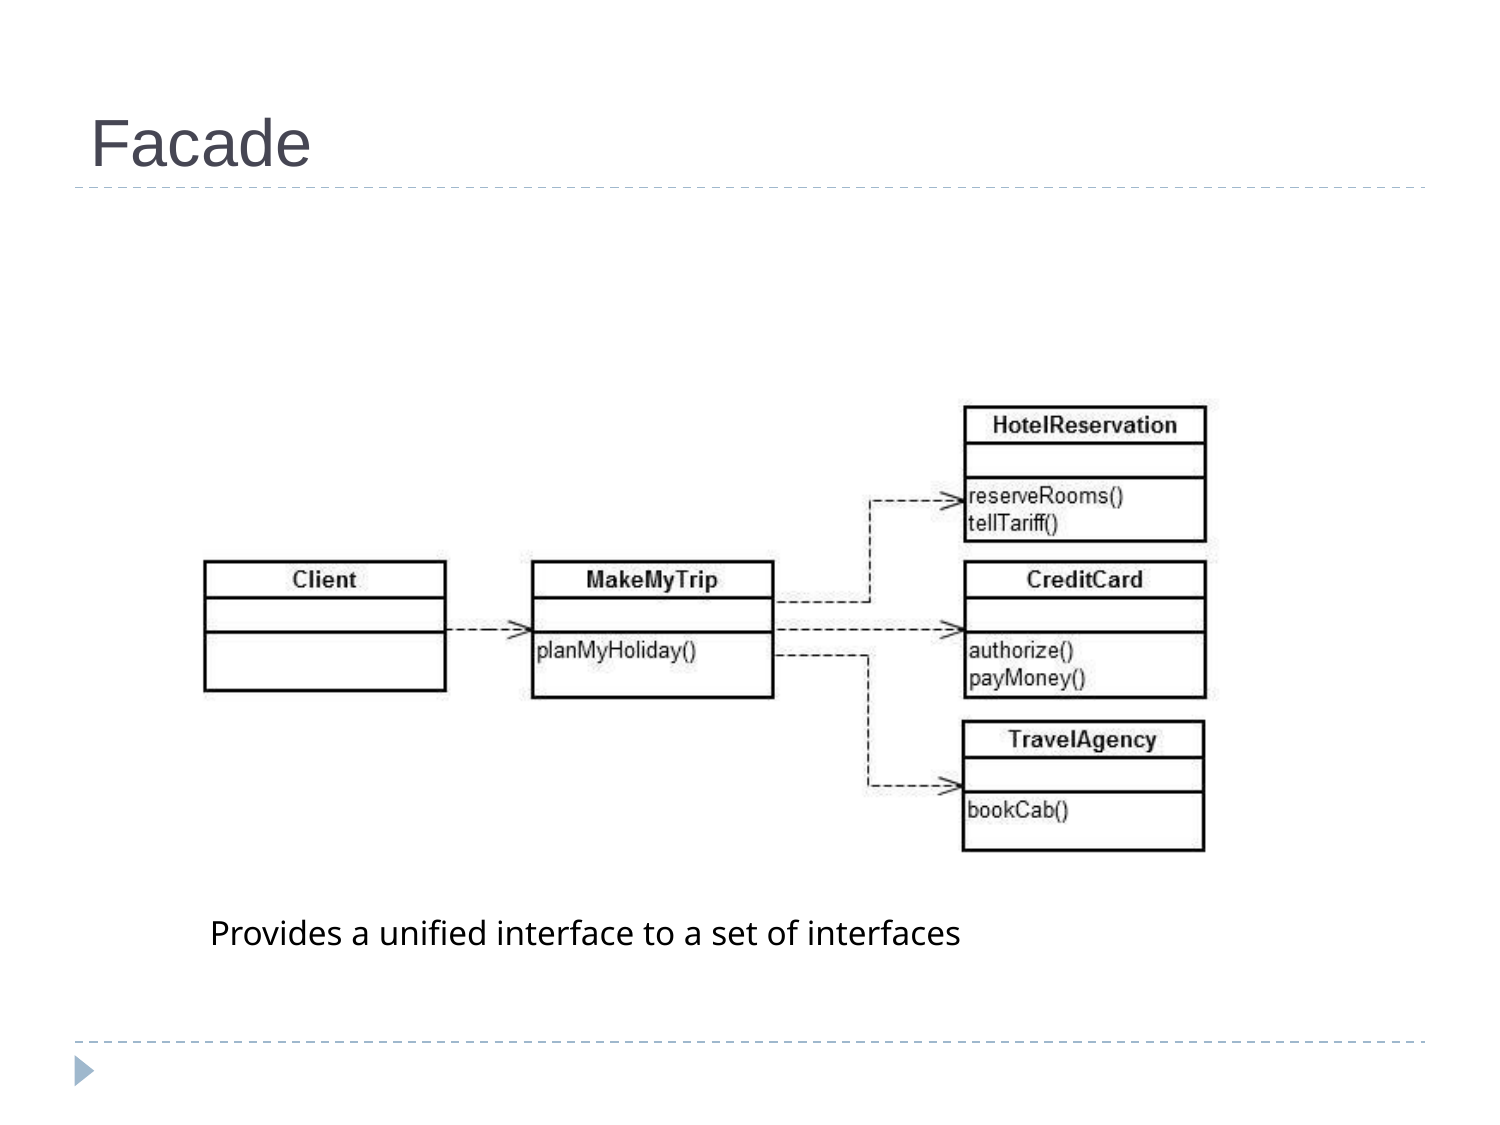

# Facade
Provides a unified interface to a set of interfaces